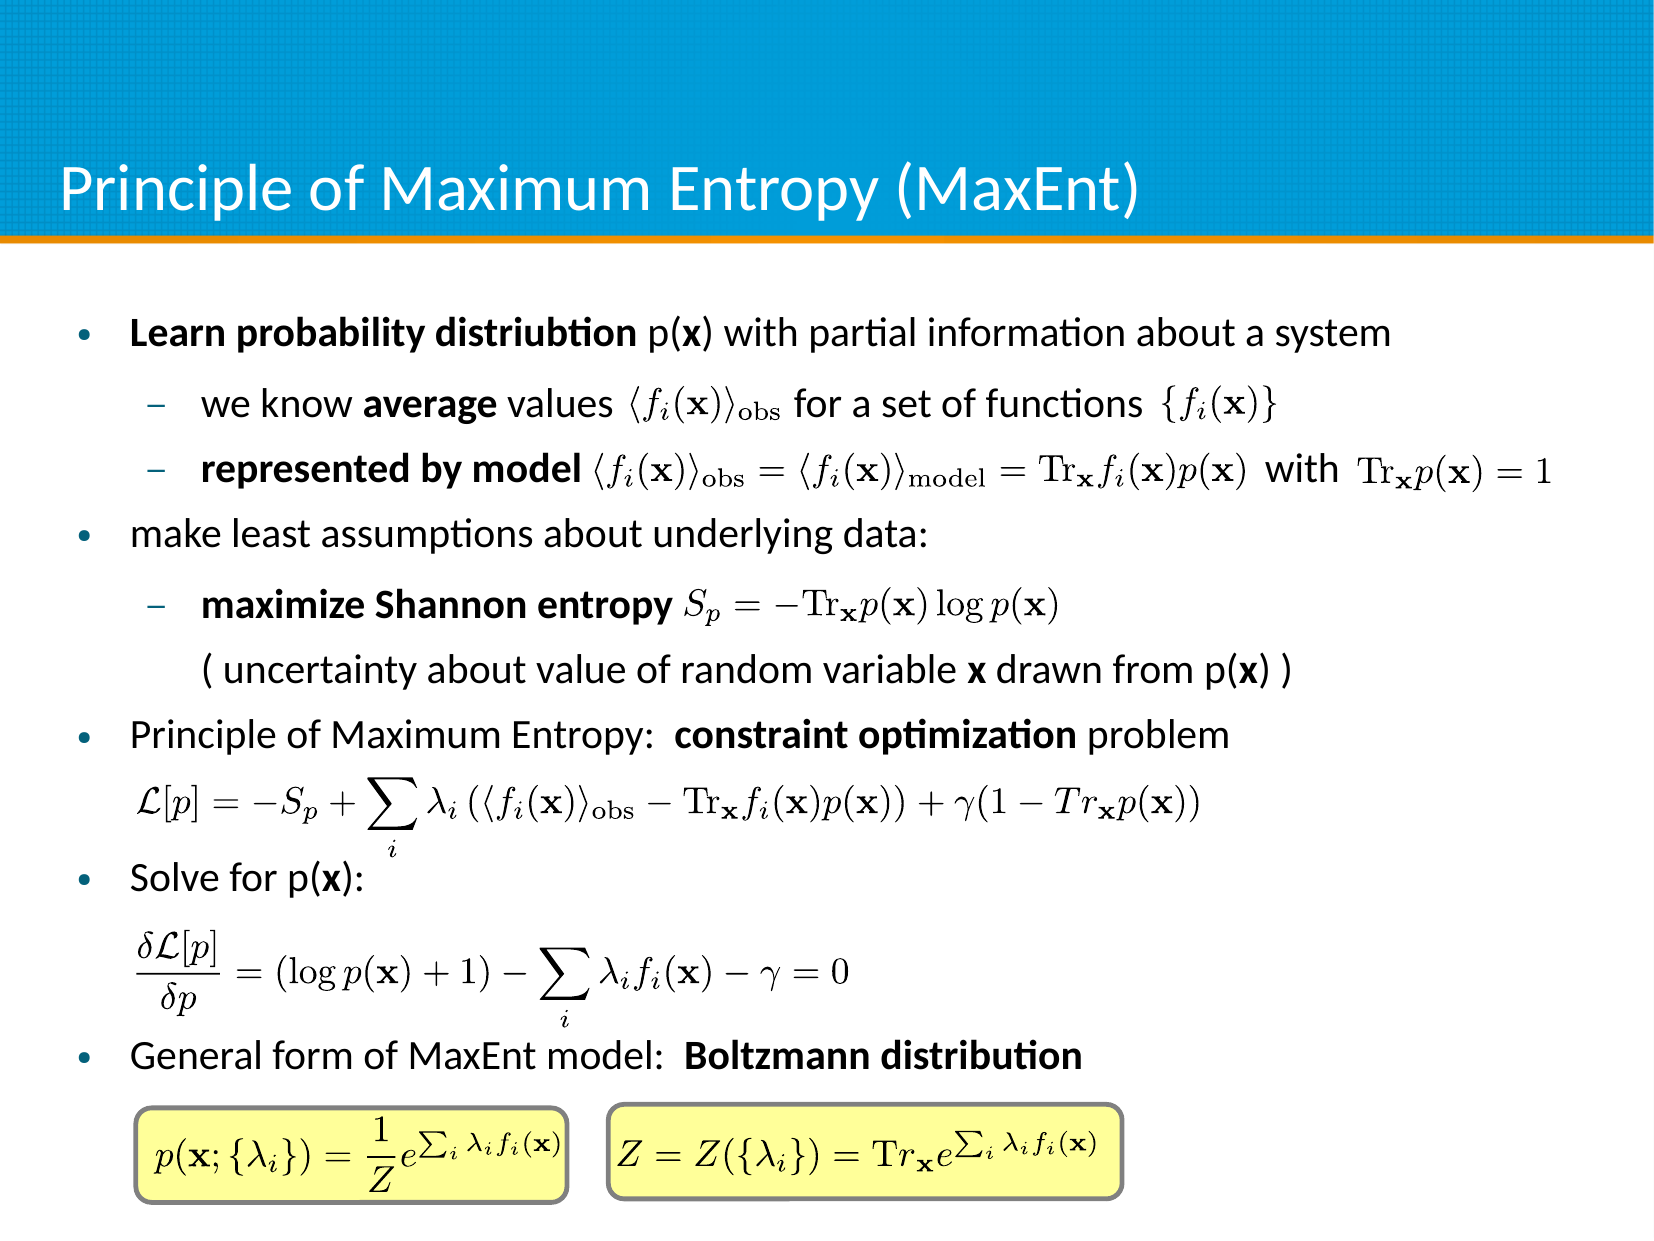

# Principle of Maximum Entropy (MaxEnt)
Learn probability distriubtion p(x) with partial information about a system
we know average values for a set of functions
represented by model with
make least assumptions about underlying data:
maximize Shannon entropy
( uncertainty about value of random variable x drawn from p(x) )
Principle of Maximum Entropy: constraint optimization problem
Solve for p(x):
General form of MaxEnt model: Boltzmann distribution